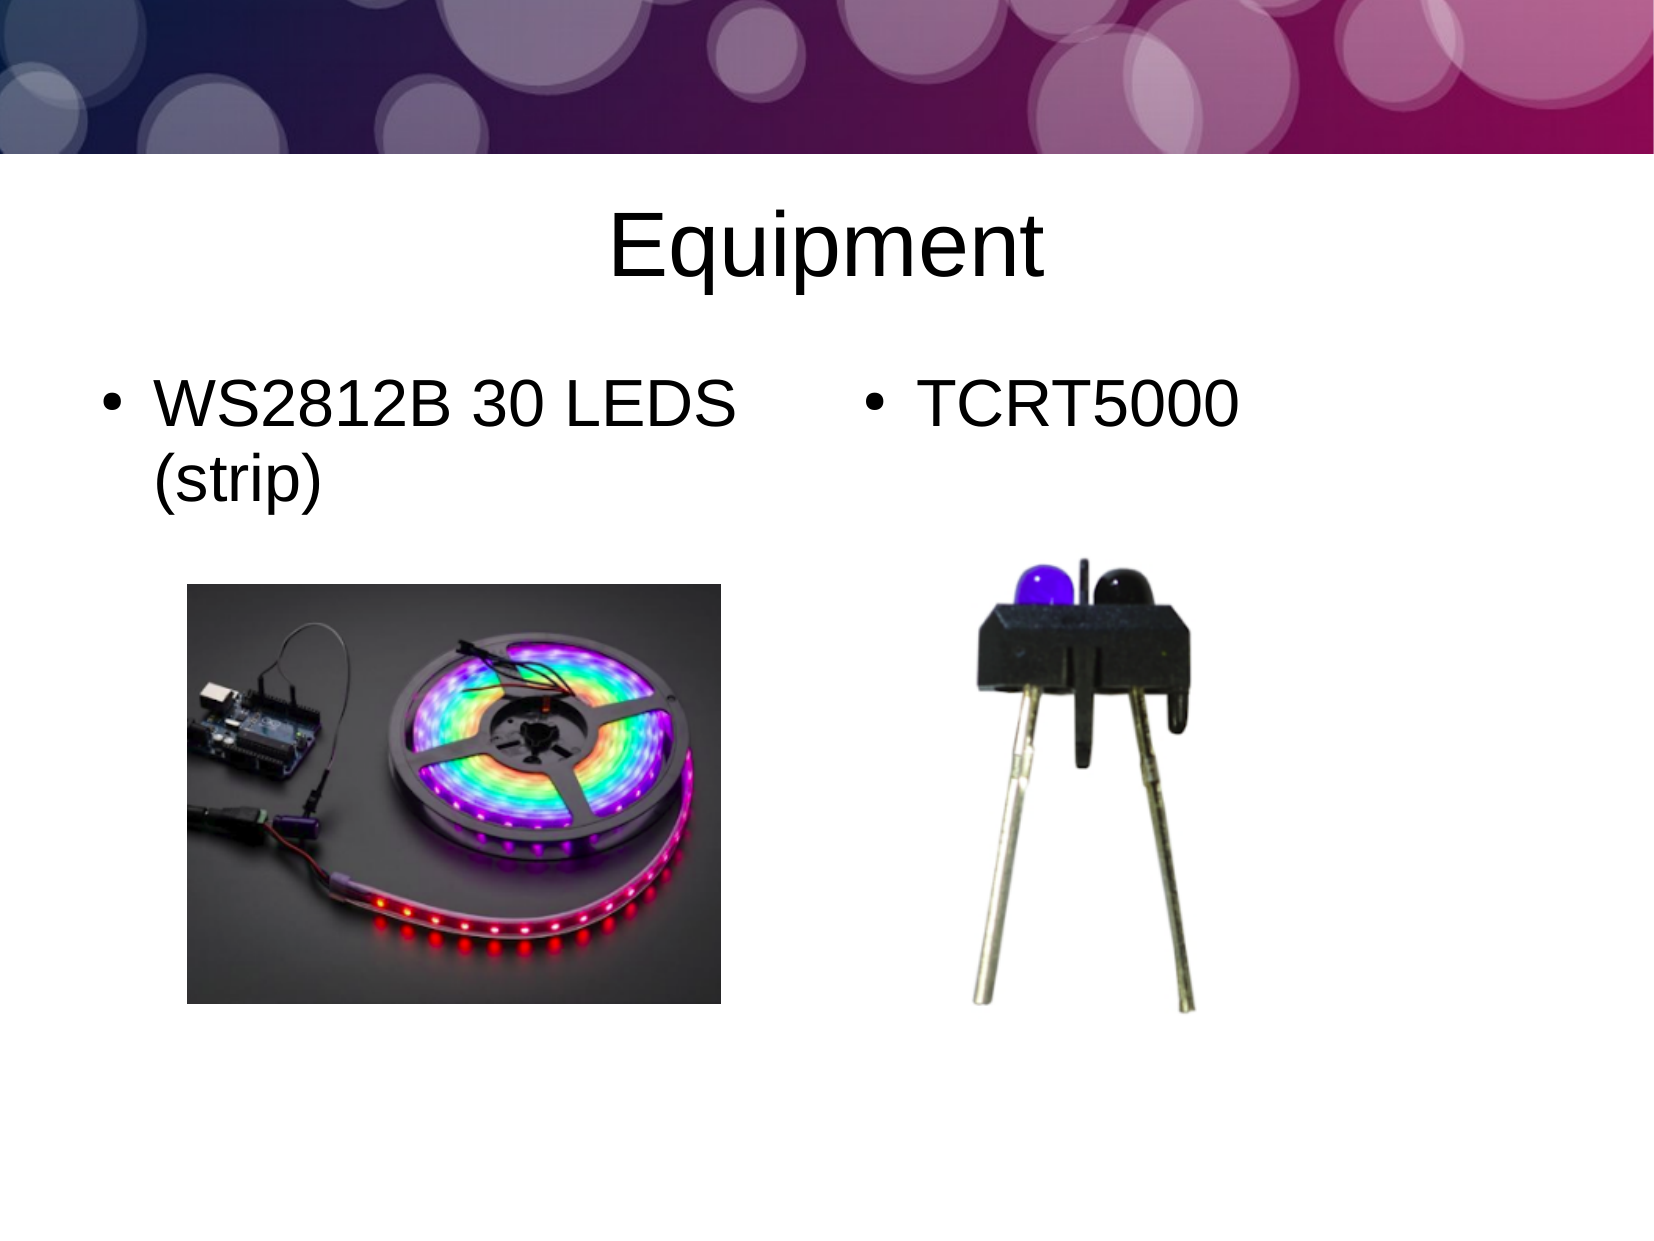

# Equipment
WS2812B 30 LEDS (strip)
TCRT5000